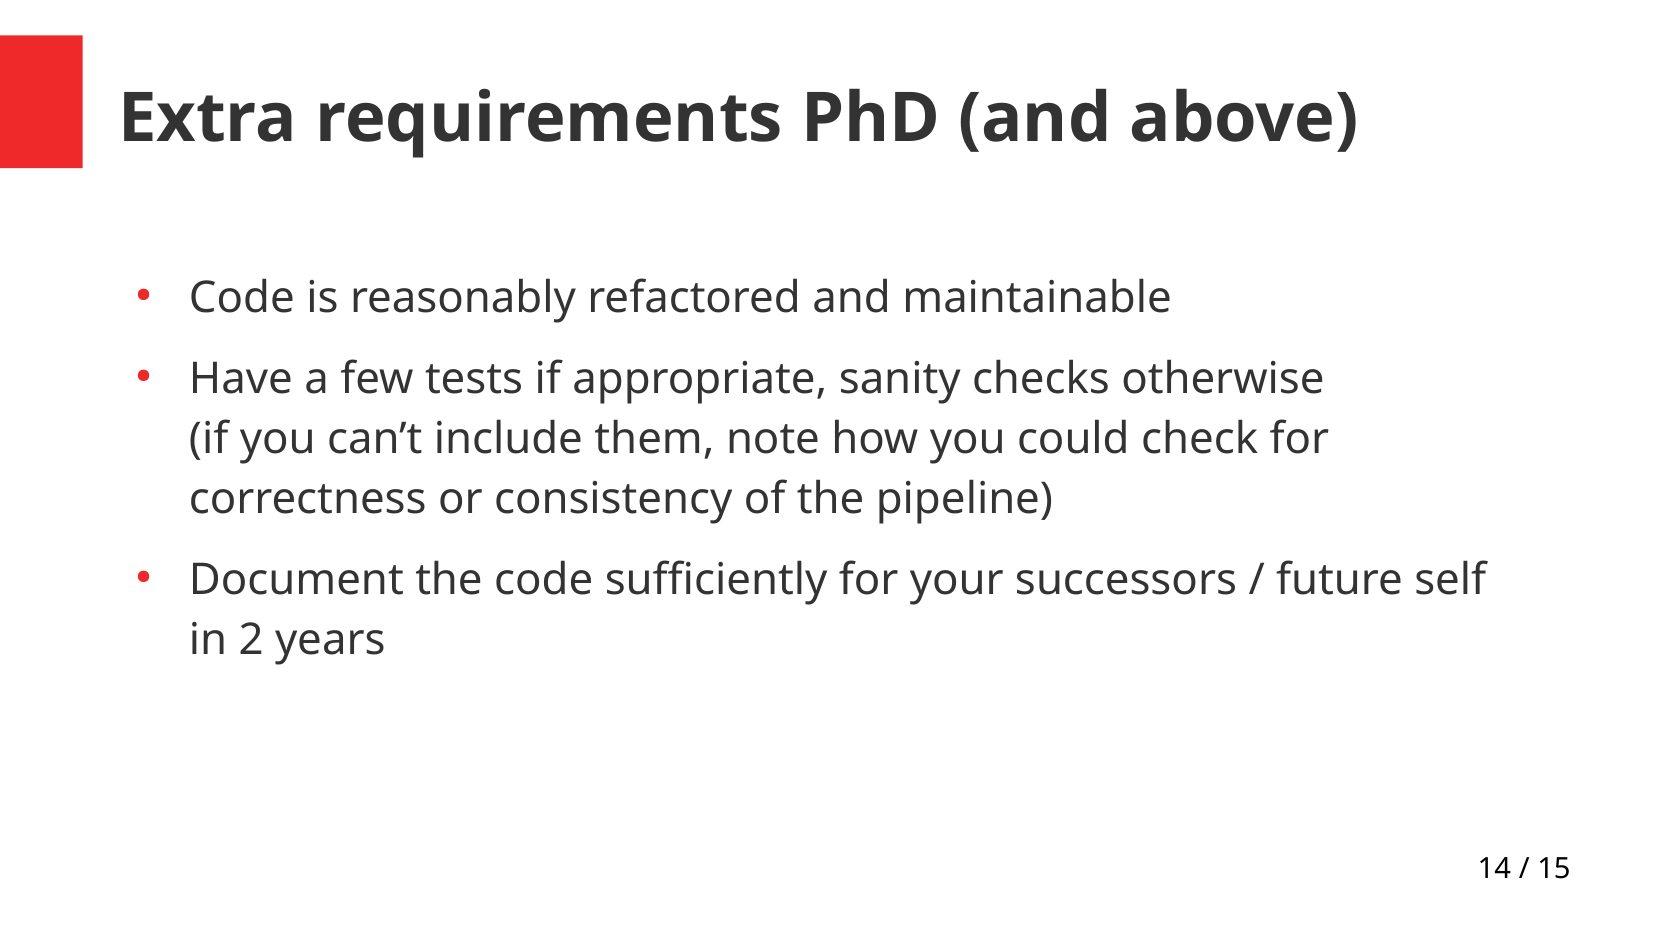

# Extra requirements PhD (and above)
Code is reasonably refactored and maintainable
Have a few tests if appropriate, sanity checks otherwise
(if you can’t include them, note how you could check for correctness or consistency of the pipeline)
Document the code sufficiently for your successors / future self in 2 years
14